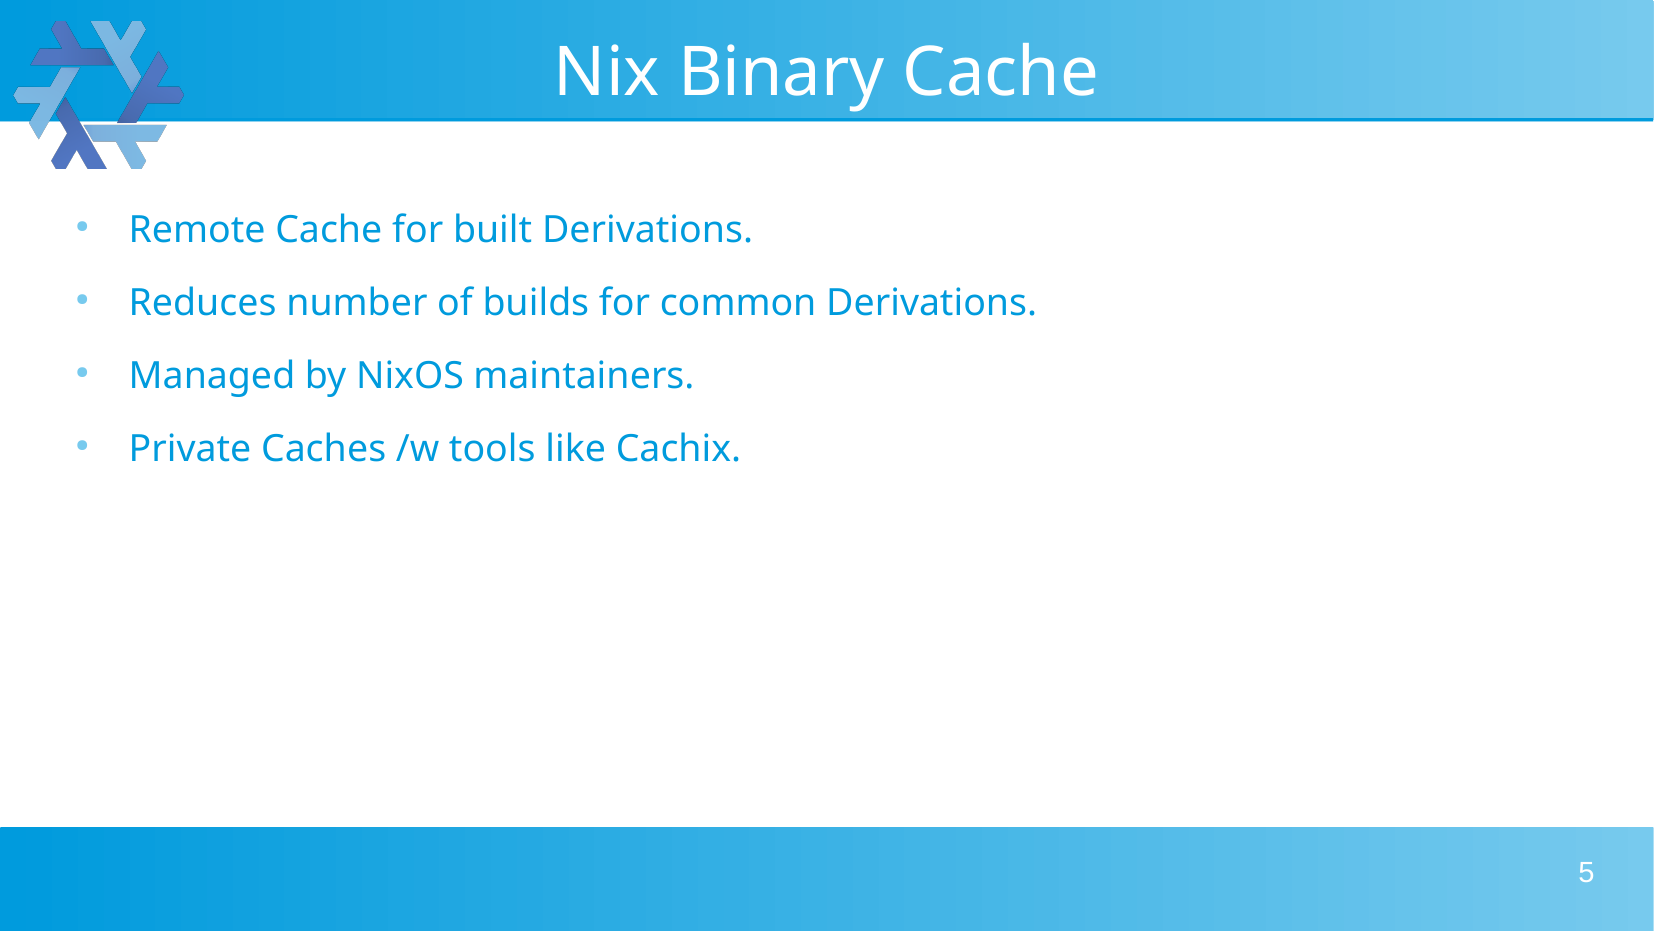

# Nix Binary Cache
Remote Cache for built Derivations.
Reduces number of builds for common Derivations.
Managed by NixOS maintainers.
Private Caches /w tools like Cachix.
5